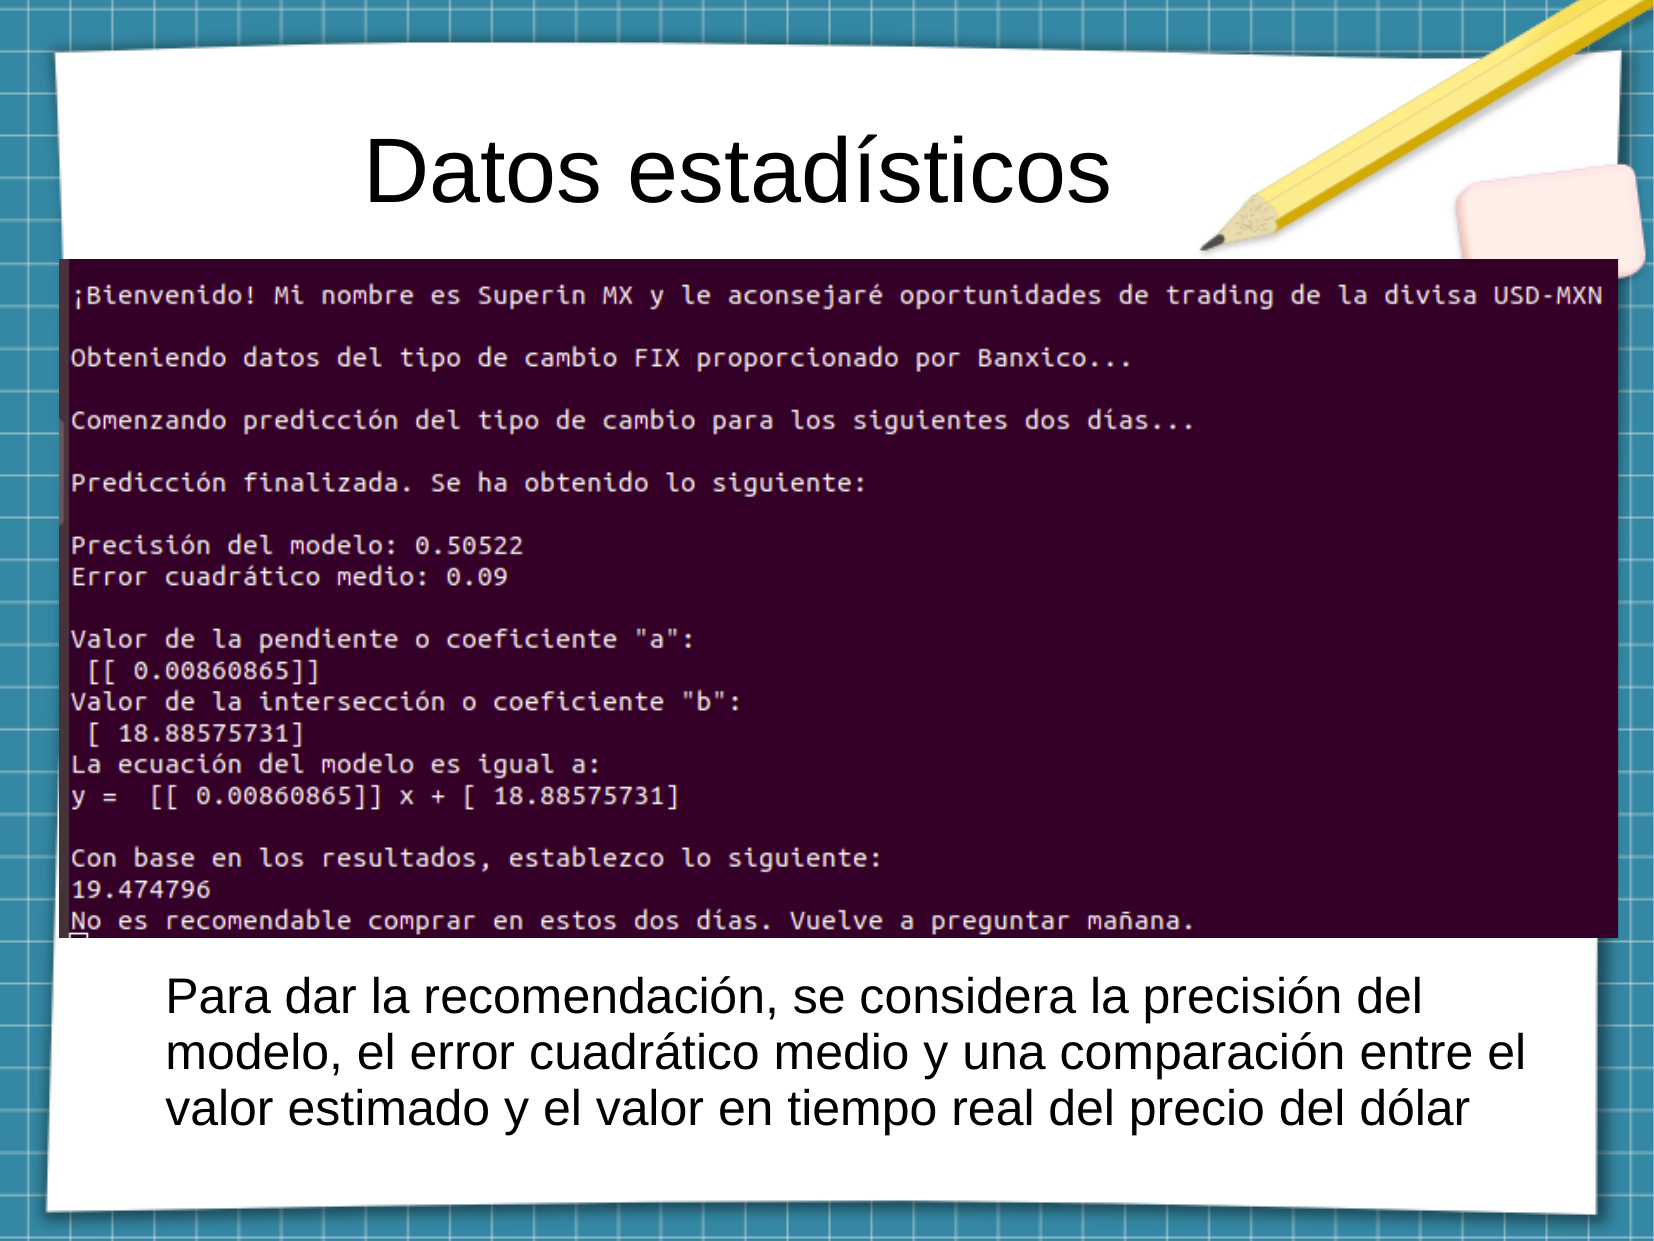

# Datos estadísticos
Para dar la recomendación, se considera la precisión del modelo, el error cuadrático medio y una comparación entre el valor estimado y el valor en tiempo real del precio del dólar